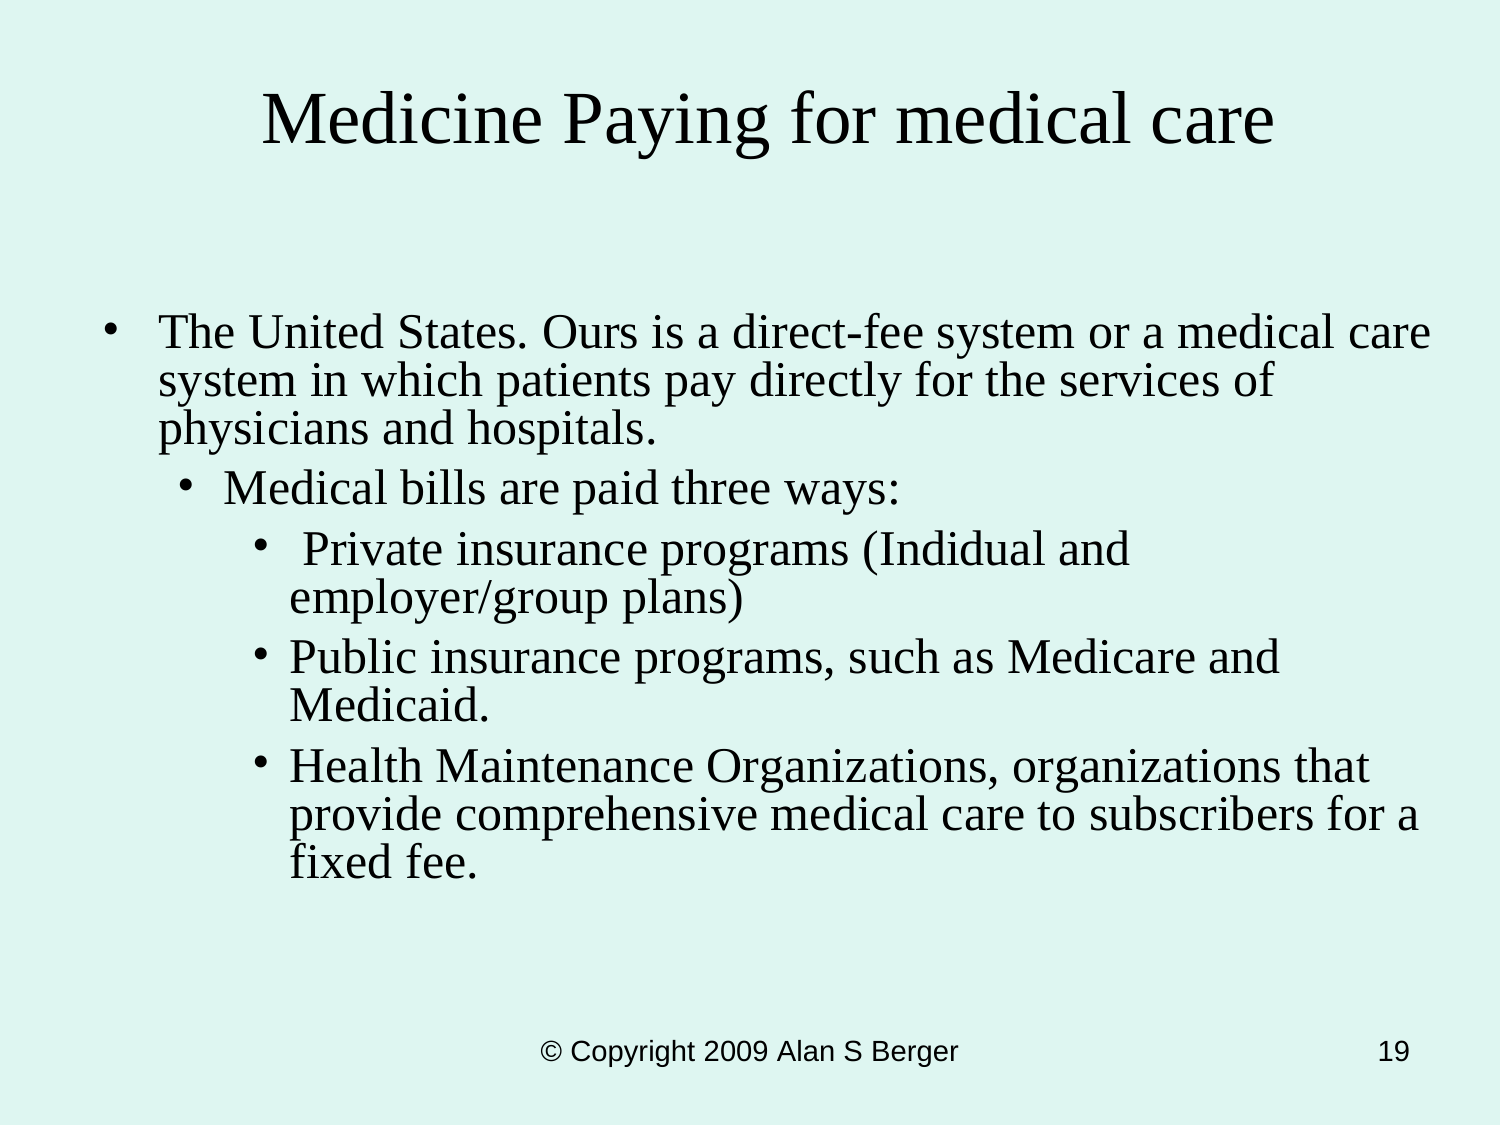

# Medicine Paying for medical care
The United States. Ours is a direct-fee system or a medical care system in which patients pay directly for the services of physicians and hospitals.
Medical bills are paid three ways:
 Private insurance programs (Indidual and employer/group plans)
Public insurance programs, such as Medicare and Medicaid.
Health Maintenance Organizations, organizations that provide comprehensive medical care to subscribers for a fixed fee.
© Copyright 2009 Alan S Berger
19